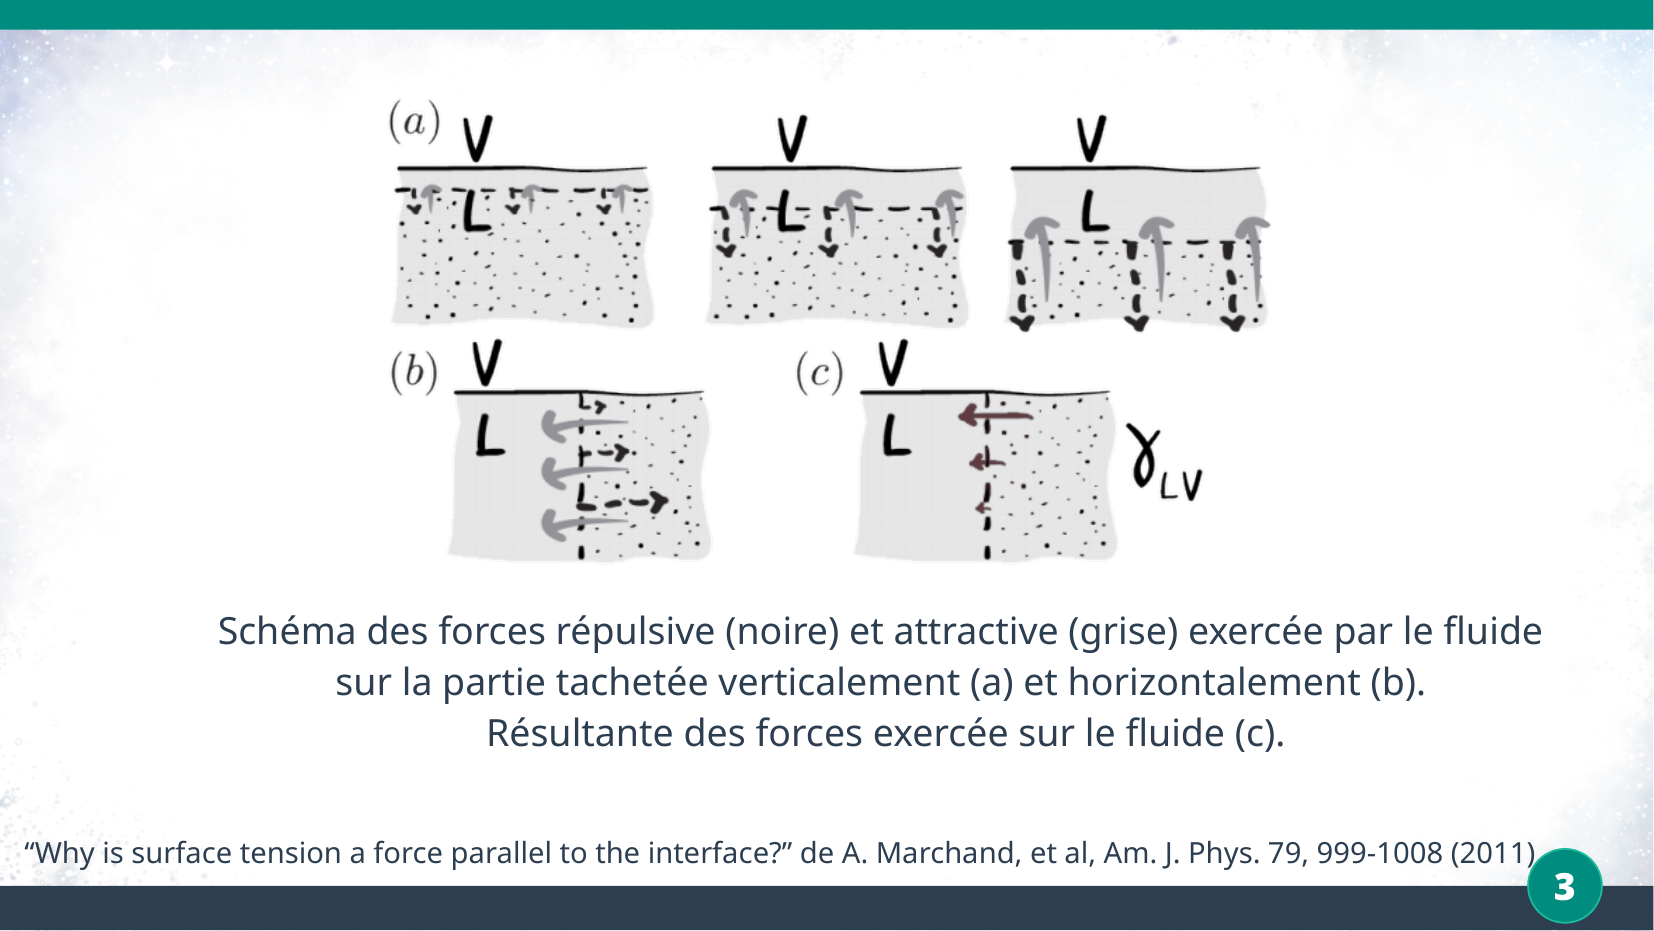

Schéma des forces répulsive (noire) et attractive (grise) exercée par le fluide
sur la partie tachetée verticalement (a) et horizontalement (b).
Résultante des forces exercée sur le fluide (c).
“Why is surface tension a force parallel to the interface?” de A. Marchand, et al, Am. J. Phys. 79, 999-1008 (2011)